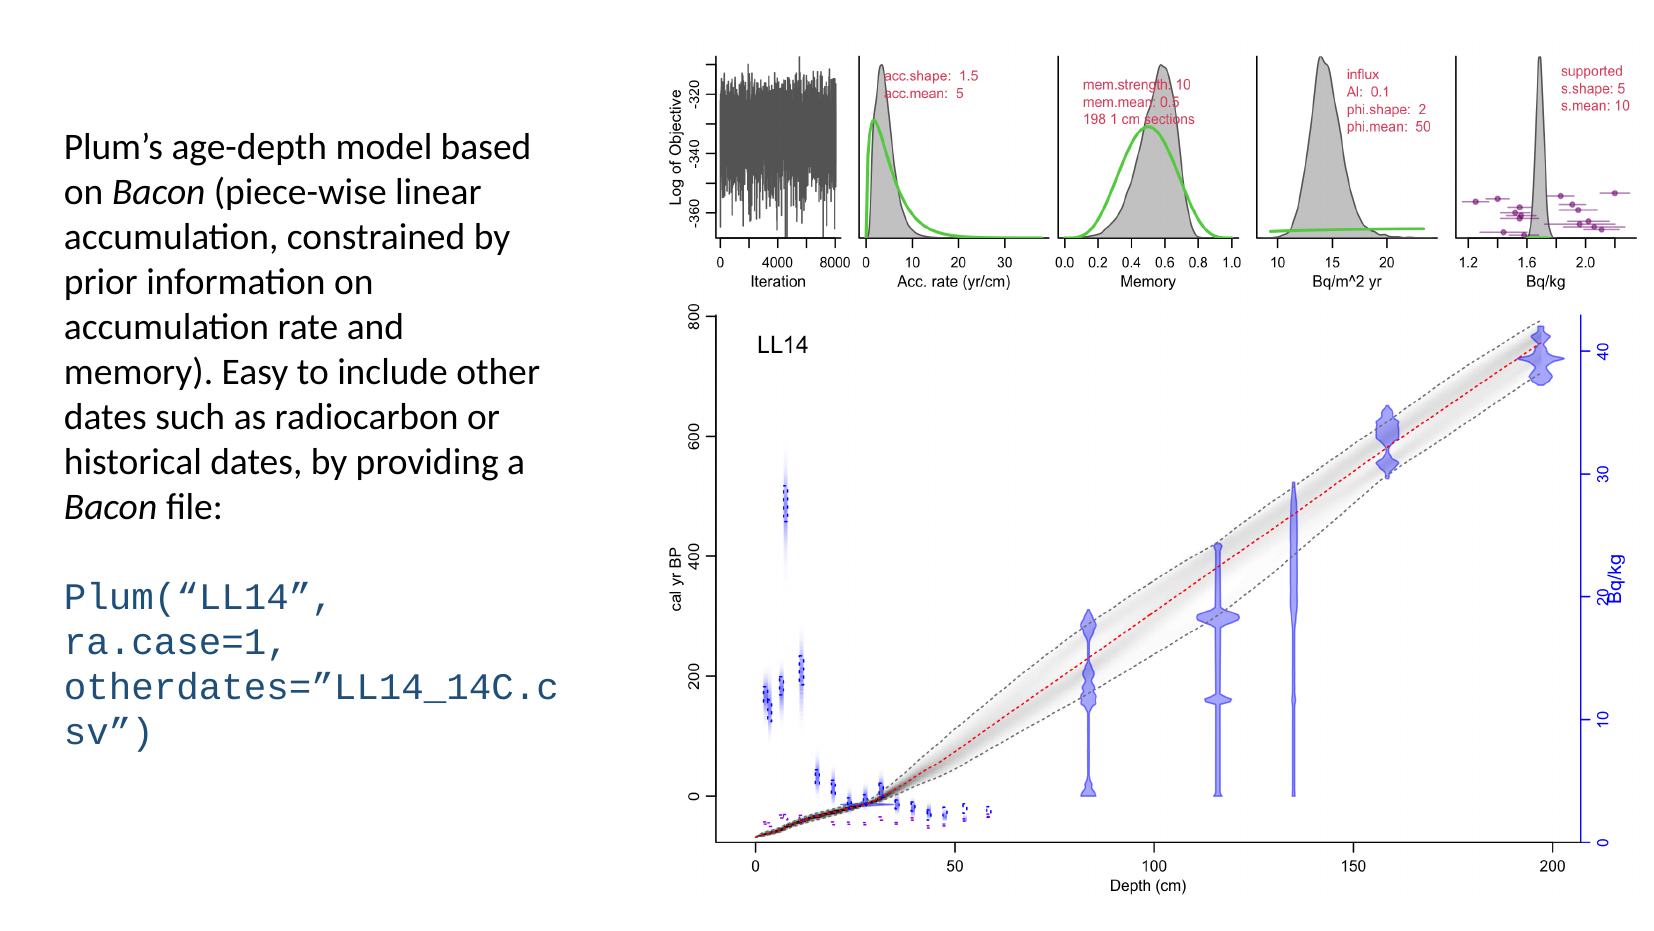

Plum’s age-depth model based on Bacon (piece-wise linear accumulation, constrained by prior information on accumulation rate and memory). Easy to include other dates such as radiocarbon or historical dates, by providing a Bacon file:
Plum(“LL14”, ra.case=1, otherdates=”LL14_14C.csv”)